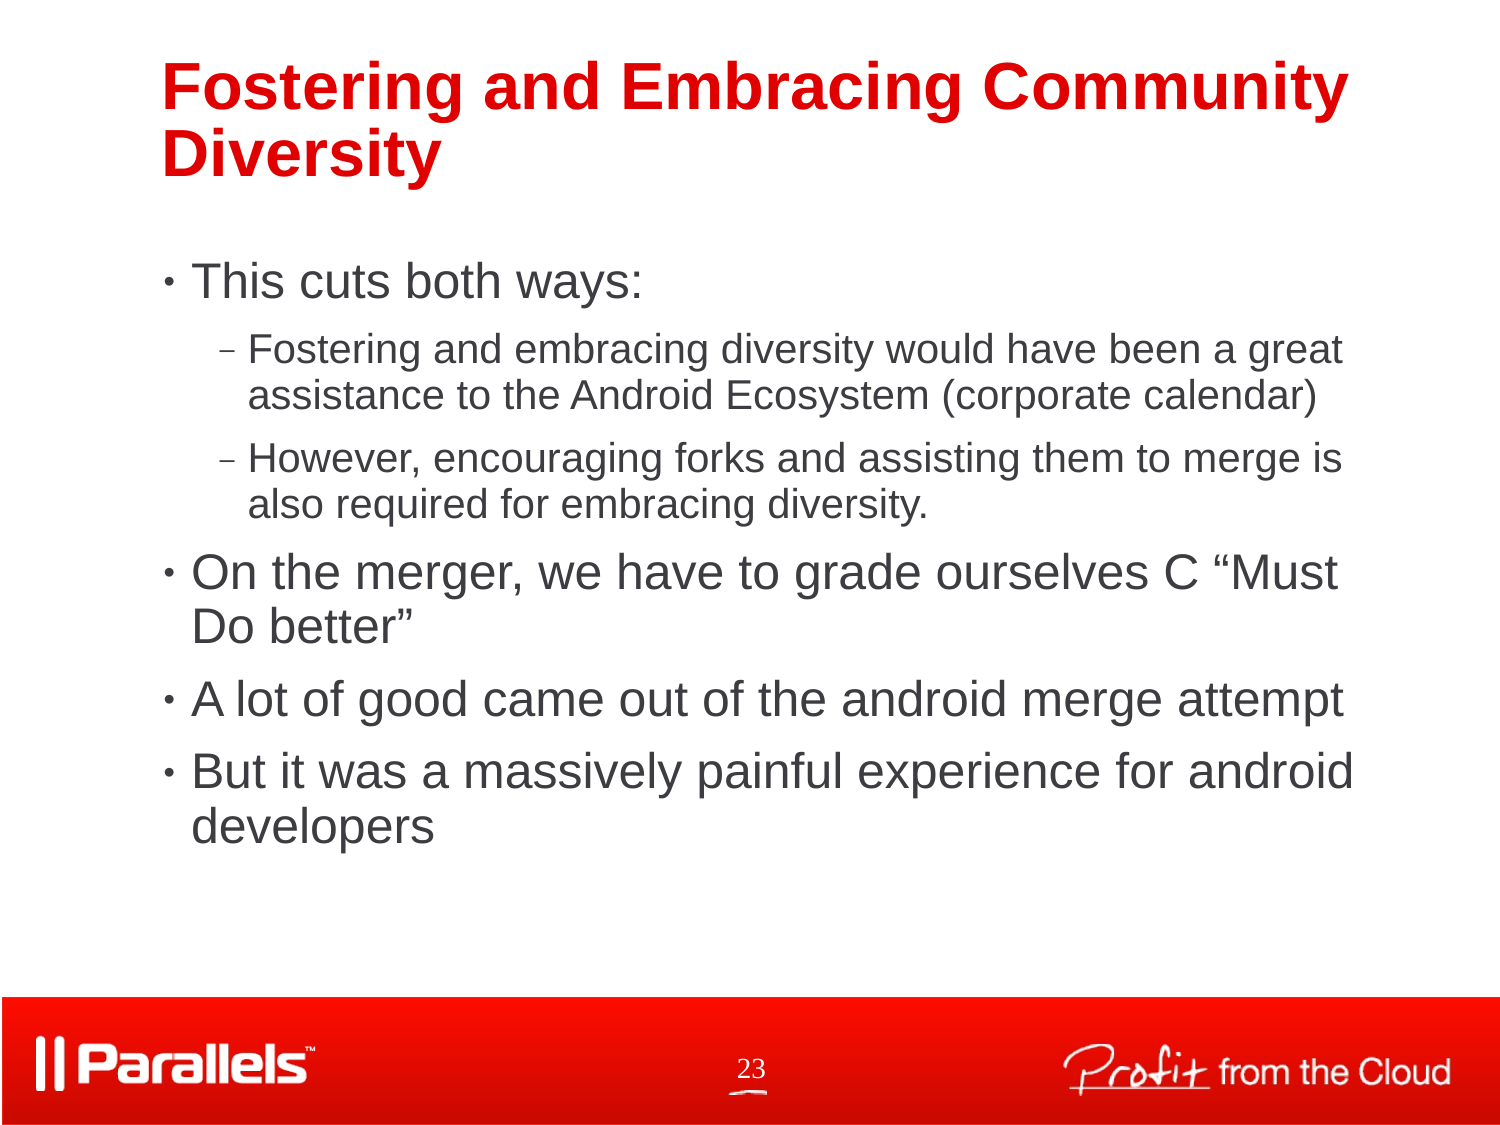

# Fostering and Embracing Community Diversity
This cuts both ways:
Fostering and embracing diversity would have been a great assistance to the Android Ecosystem (corporate calendar)
However, encouraging forks and assisting them to merge is also required for embracing diversity.
On the merger, we have to grade ourselves C “Must Do better”
A lot of good came out of the android merge attempt
But it was a massively painful experience for android developers